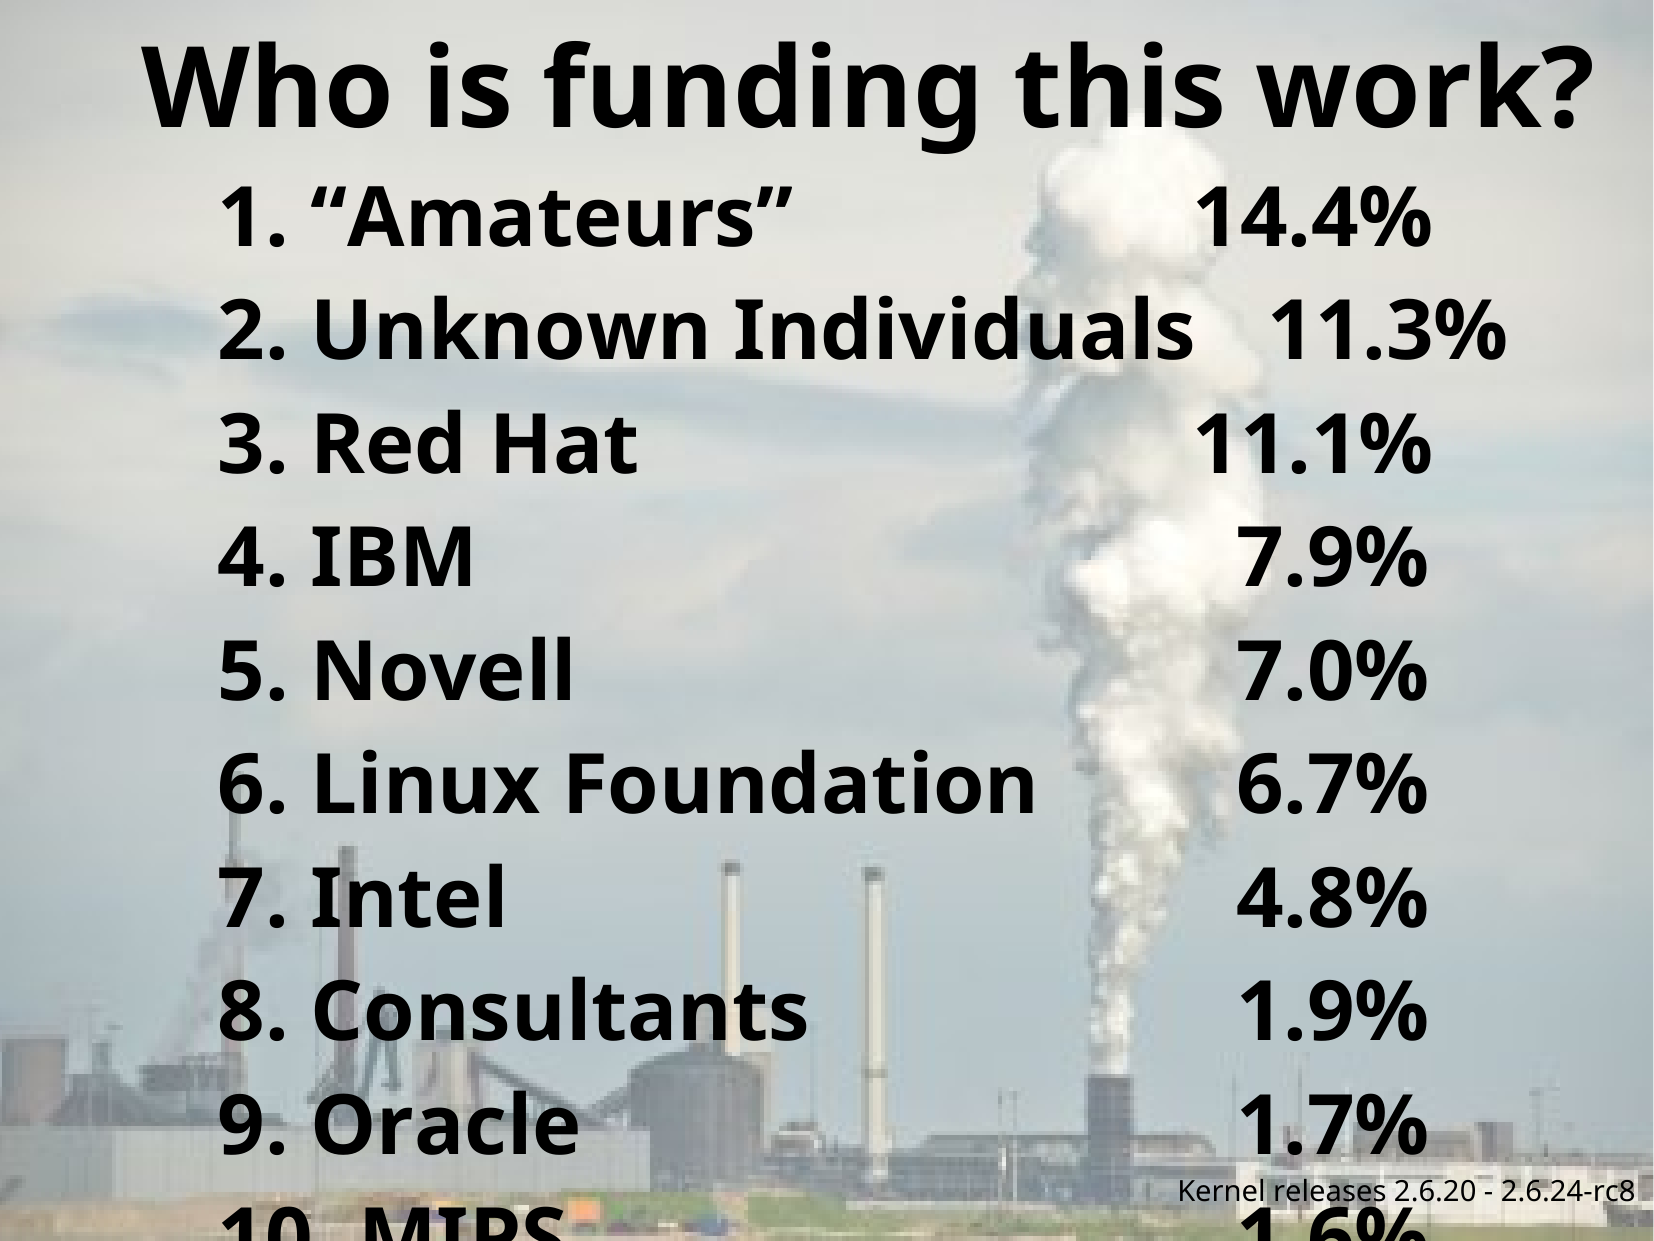

Who is funding this work?
1. “Amateurs”						14.4%
2. Unknown Individuals	11.3%
3. Red Hat								11.1%
4. IBM										 7.9%
5. Novell									 7.0%
6. Linux Foundation			 6.7%
7. Intel										 4.8%
8. Consultants						 1.9%
9. Oracle									 1.7%
10. MIPS									 1.6%
Kernel releases 2.6.20 - 2.6.24-rc8